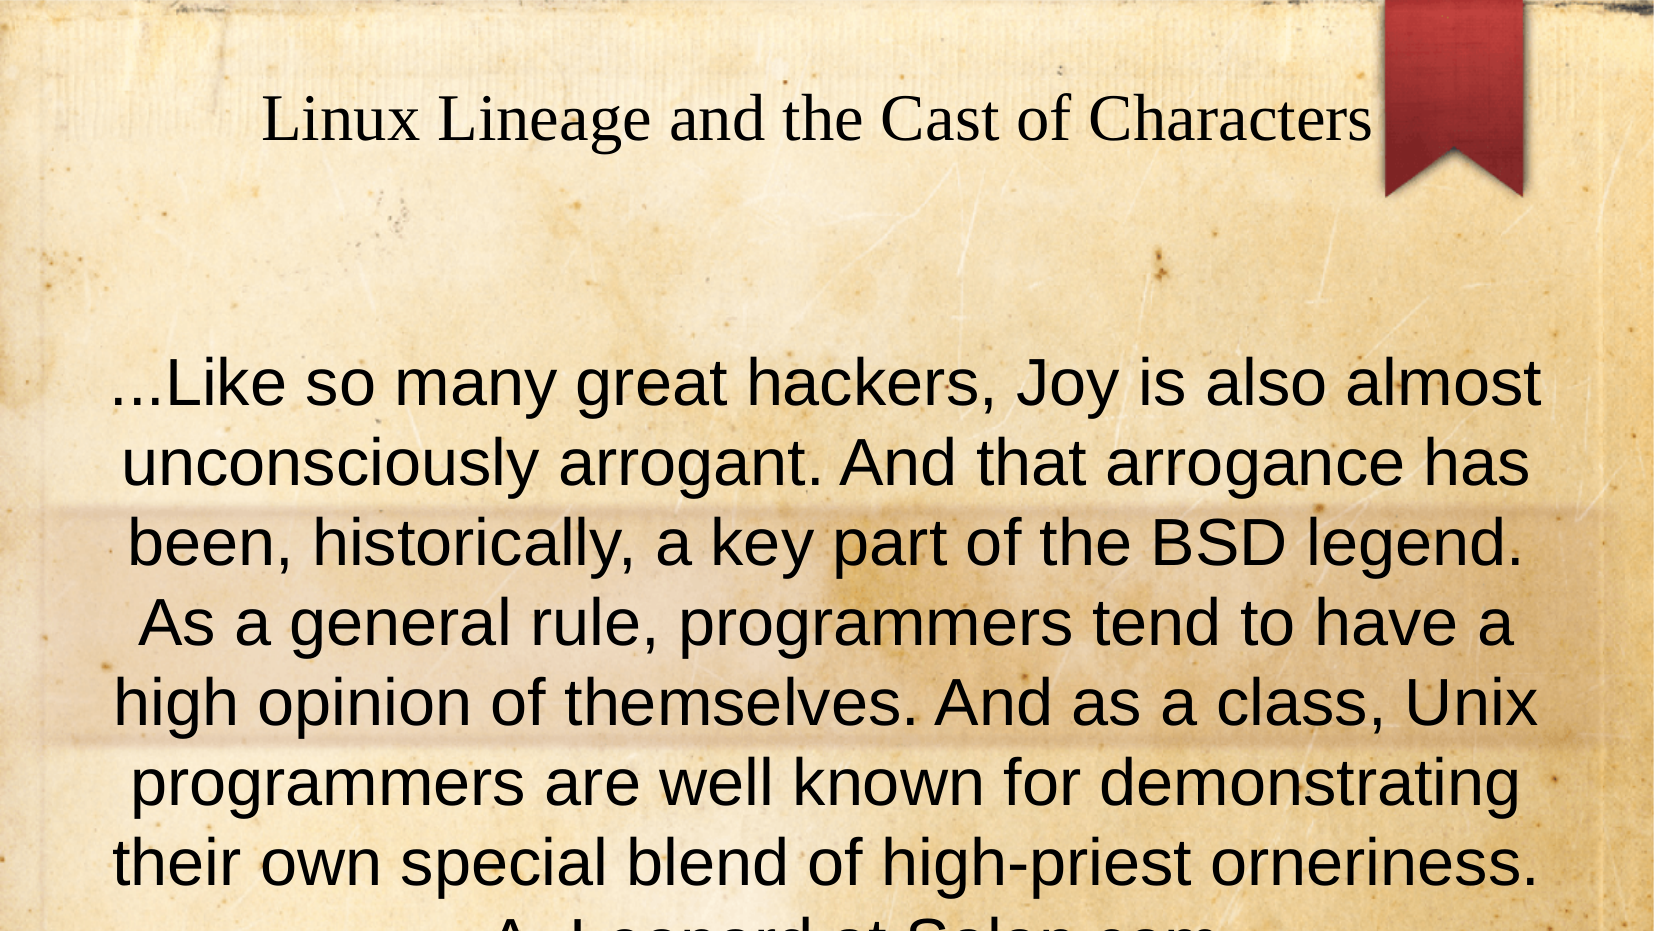

Linux Lineage and the Cast of Characters
...Like so many great hackers, Joy is also almost unconsciously arrogant. And that arrogance has been, historically, a key part of the BSD legend. As a general rule, programmers tend to have a high opinion of themselves. And as a class, Unix programmers are well known for demonstrating their own special blend of high-priest orneriness.
 - A. Leonard at Salon.com
CS-334 Spring 2015														Page of